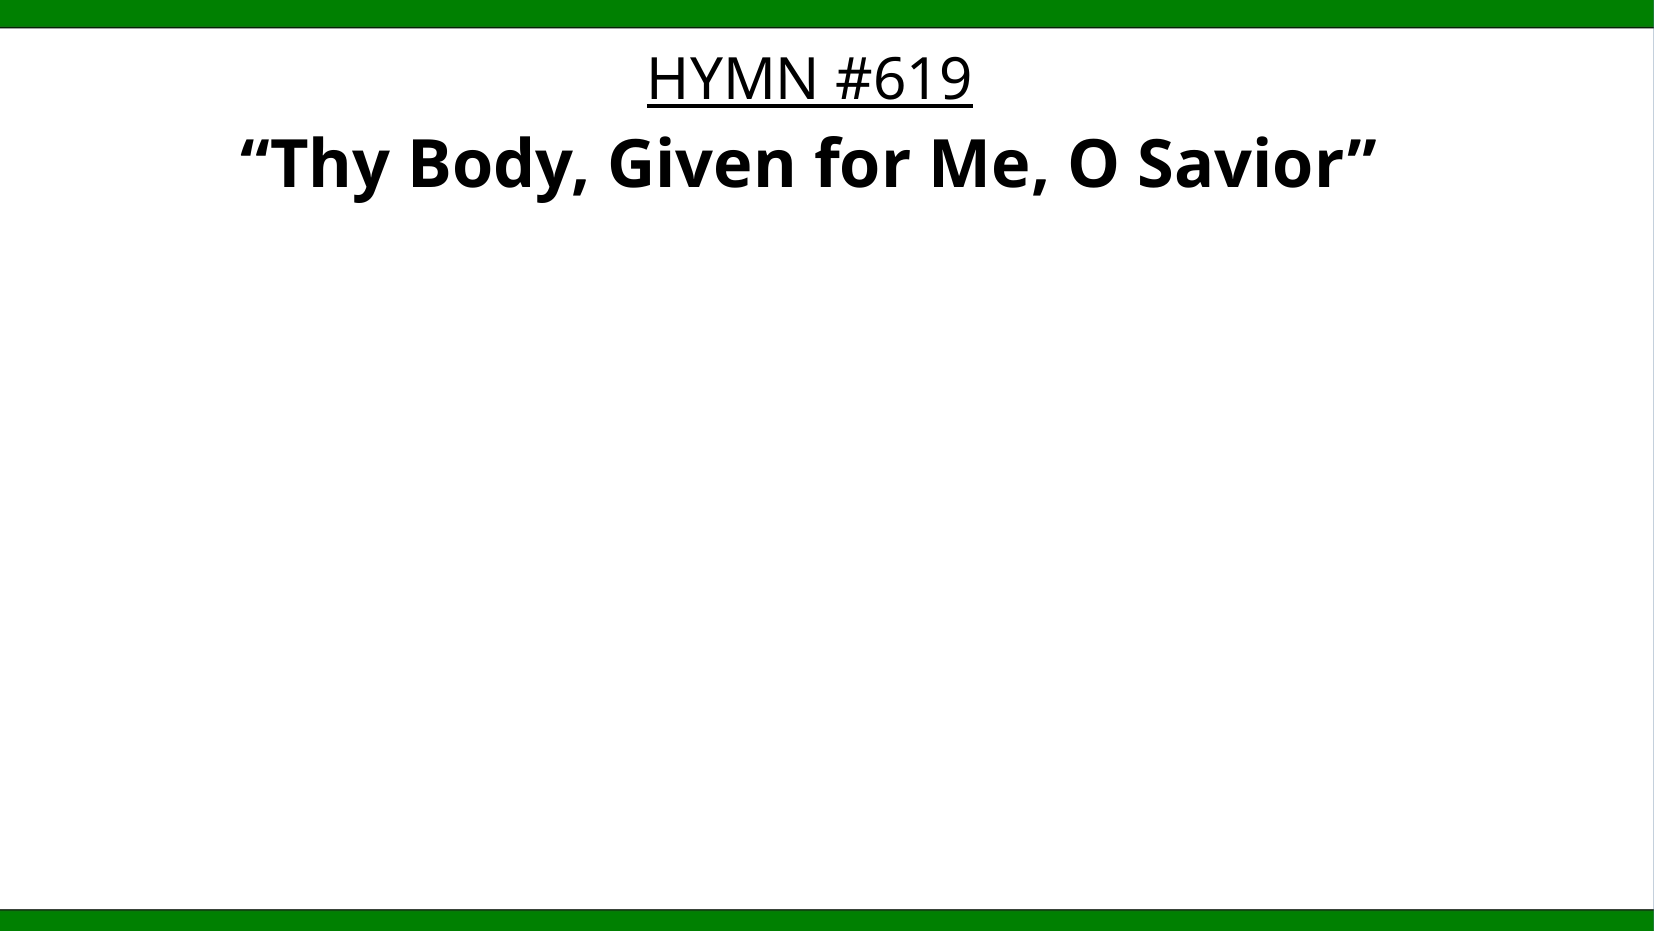

HYMN #619
“Thy Body, Given for Me, O Savior”